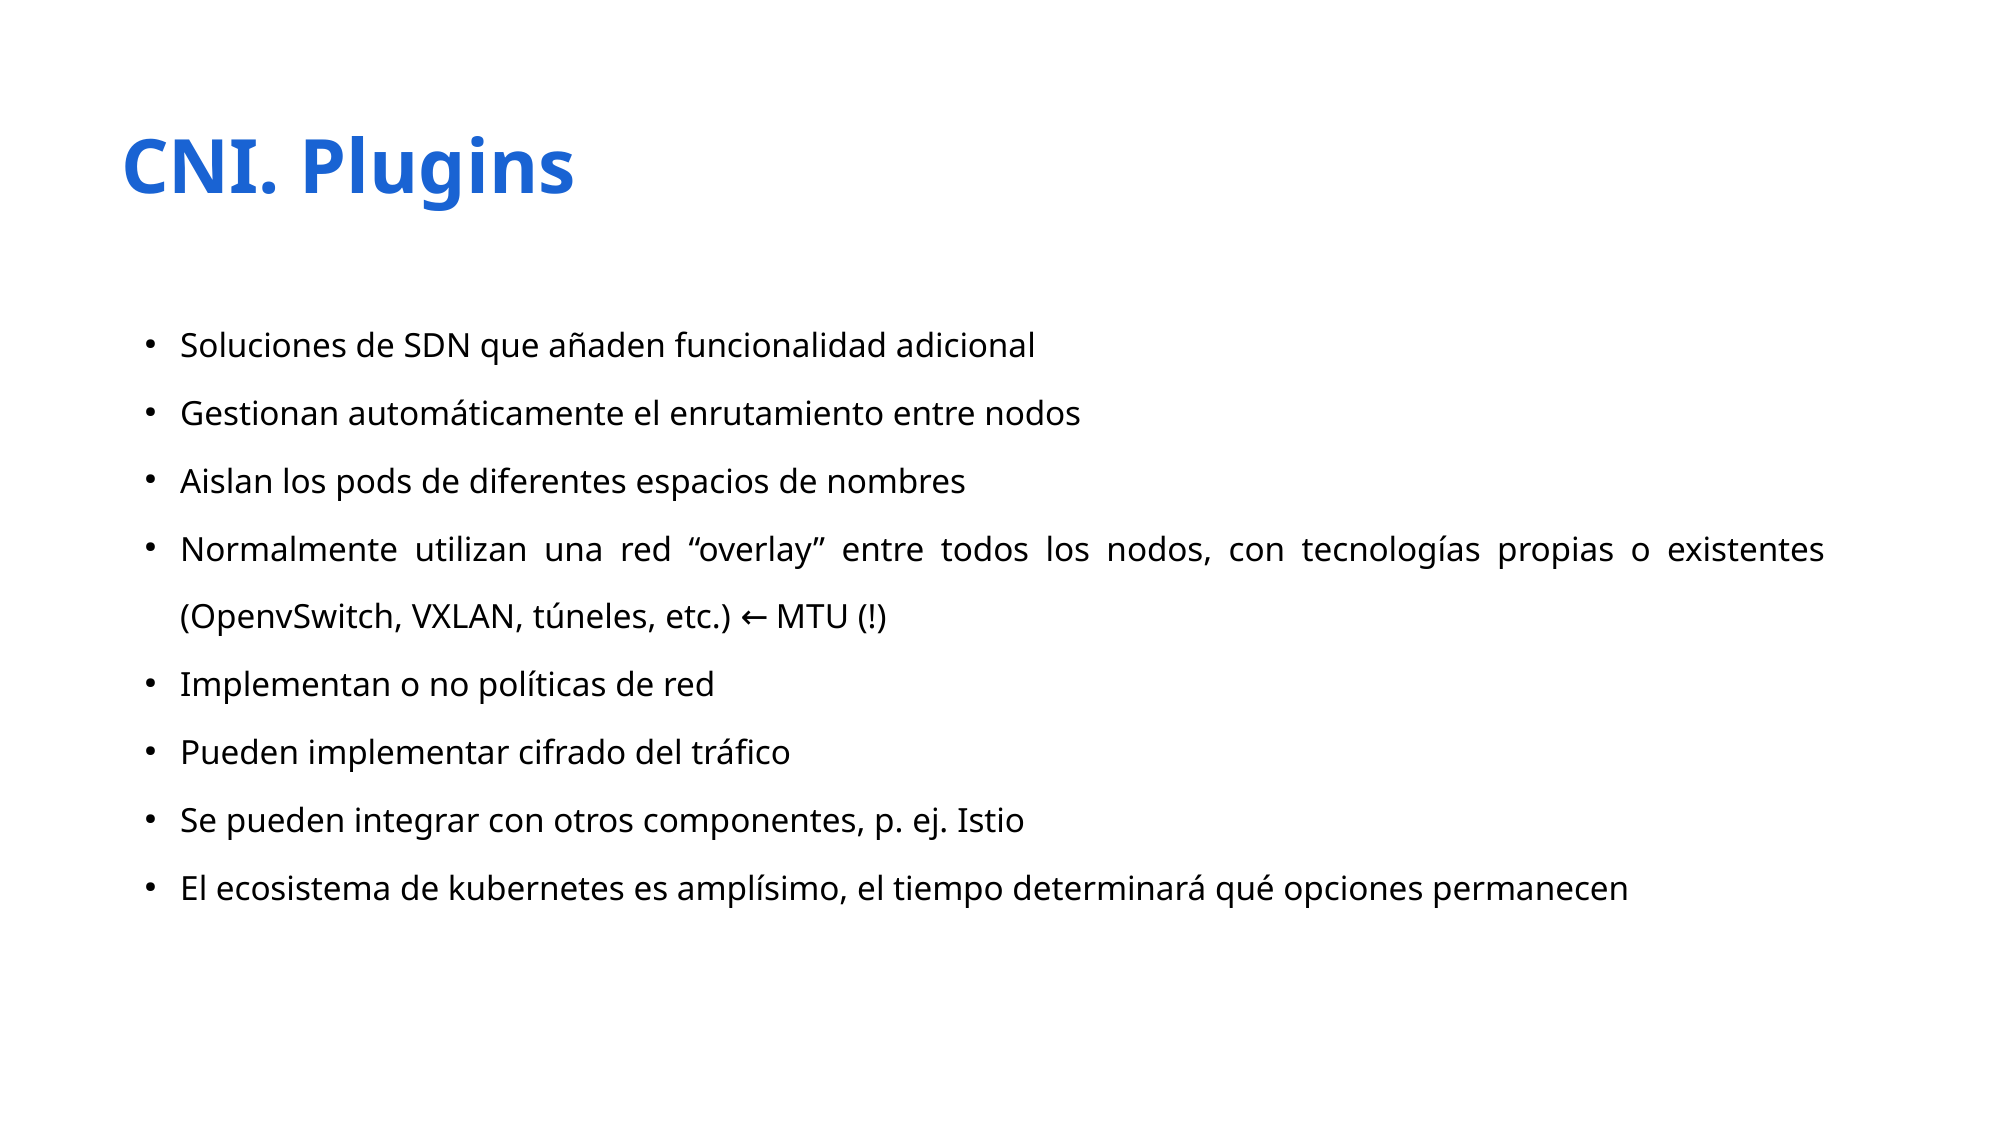

CNI. Plugins
Soluciones de SDN que añaden funcionalidad adicional
Gestionan automáticamente el enrutamiento entre nodos
Aislan los pods de diferentes espacios de nombres
Normalmente utilizan una red “overlay” entre todos los nodos, con tecnologías propias o existentes (OpenvSwitch, VXLAN, túneles, etc.) ← MTU (!)
Implementan o no políticas de red
Pueden implementar cifrado del tráfico
Se pueden integrar con otros componentes, p. ej. Istio
El ecosistema de kubernetes es amplísimo, el tiempo determinará qué opciones permanecen